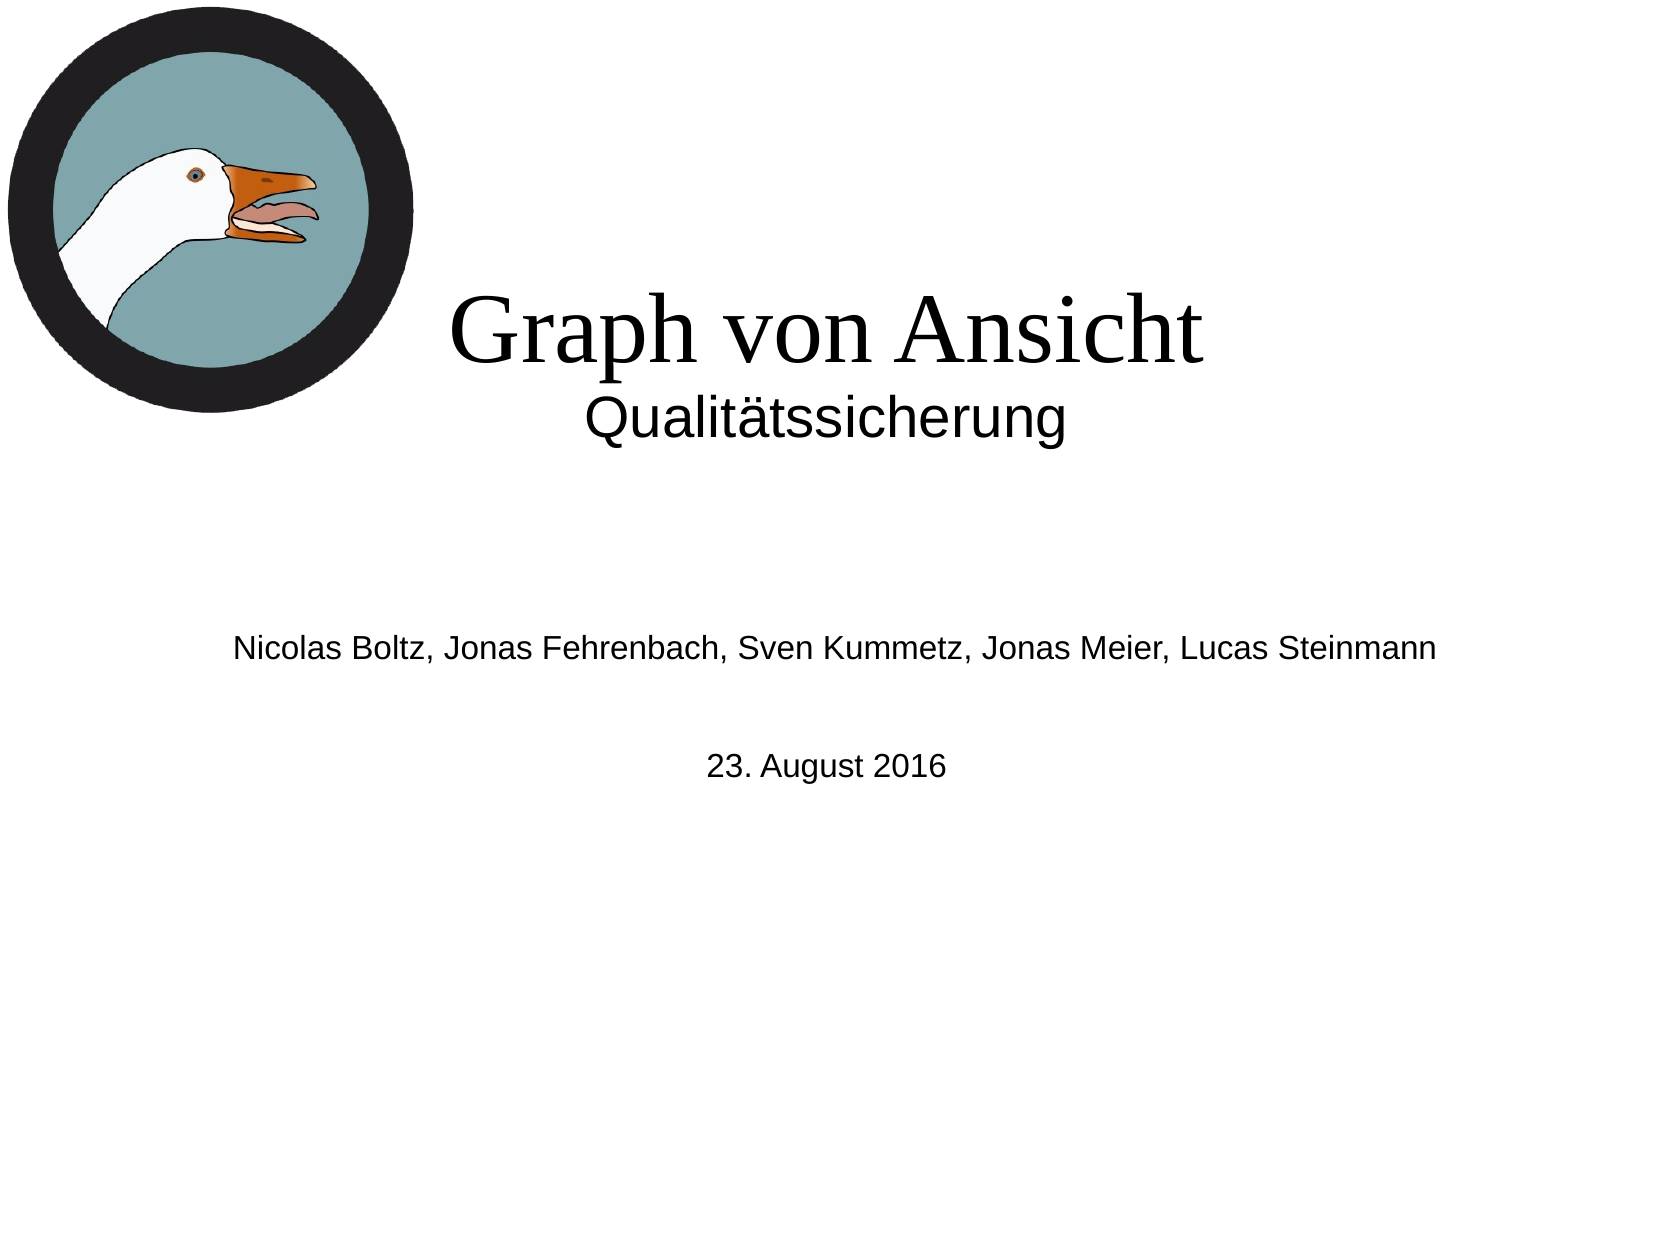

# Graph von Ansicht
Qualitätssicherung
 Nicolas Boltz, Jonas Fehrenbach, Sven Kummetz, Jonas Meier, Lucas Steinmann
23. August 2016